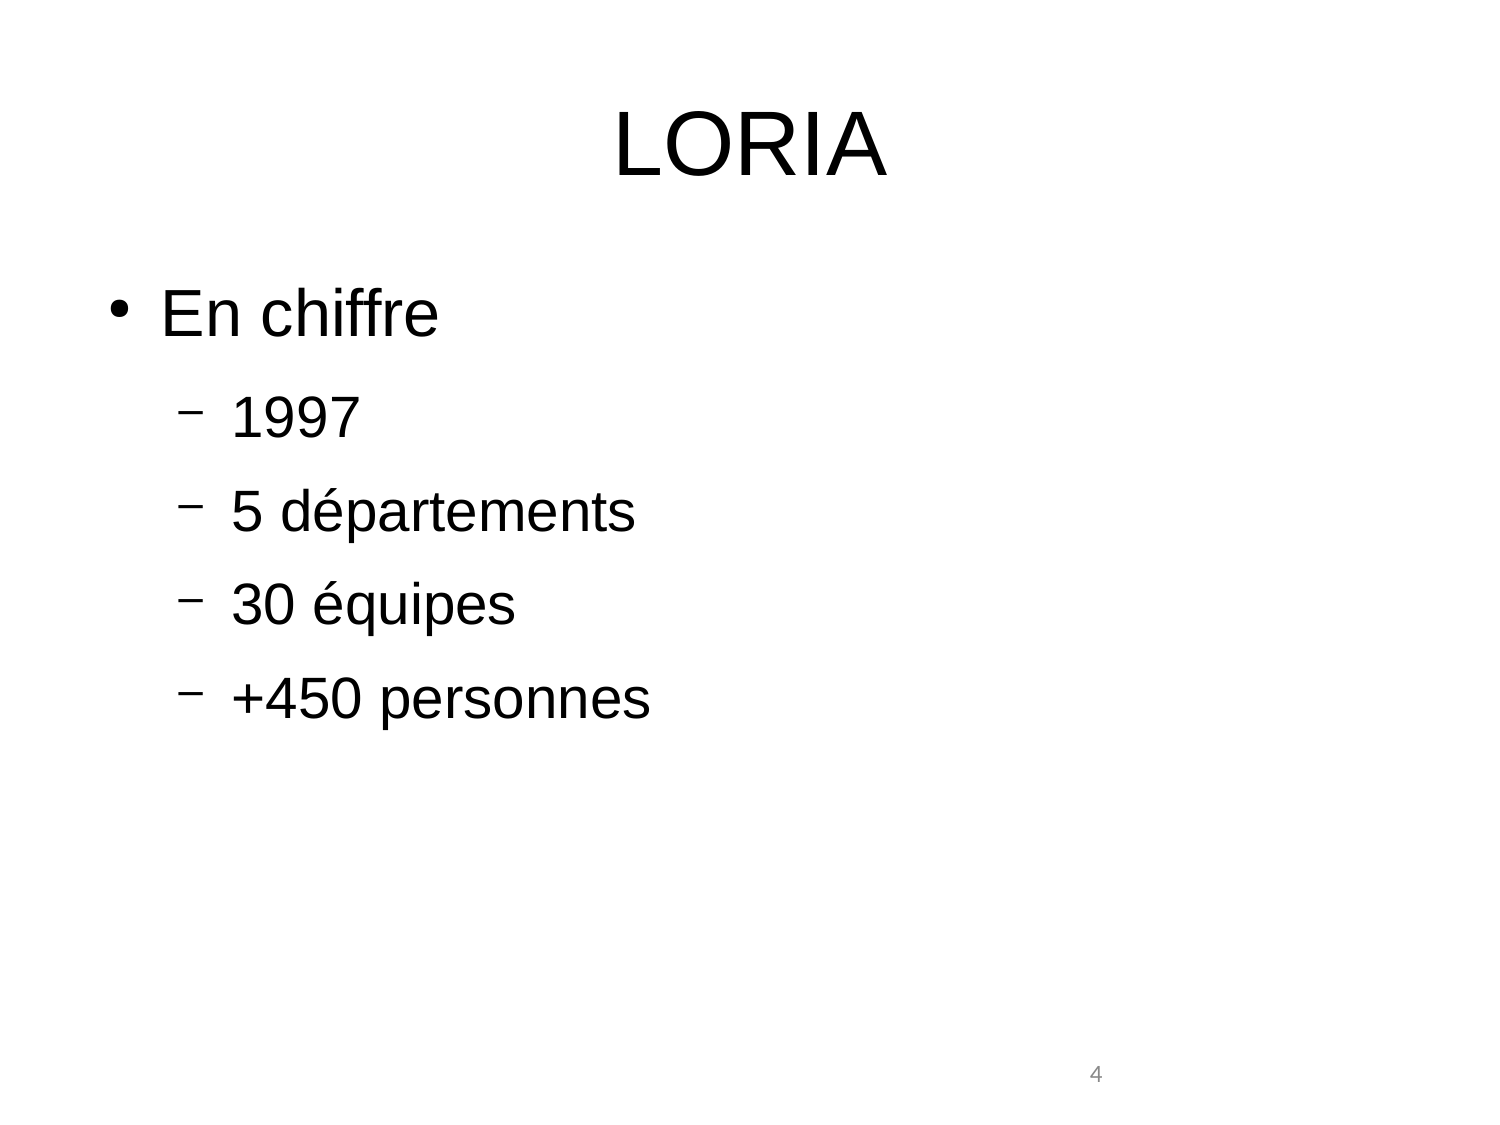

# LORIA
En chiffre
1997
5 départements
30 équipes
+450 personnes
4